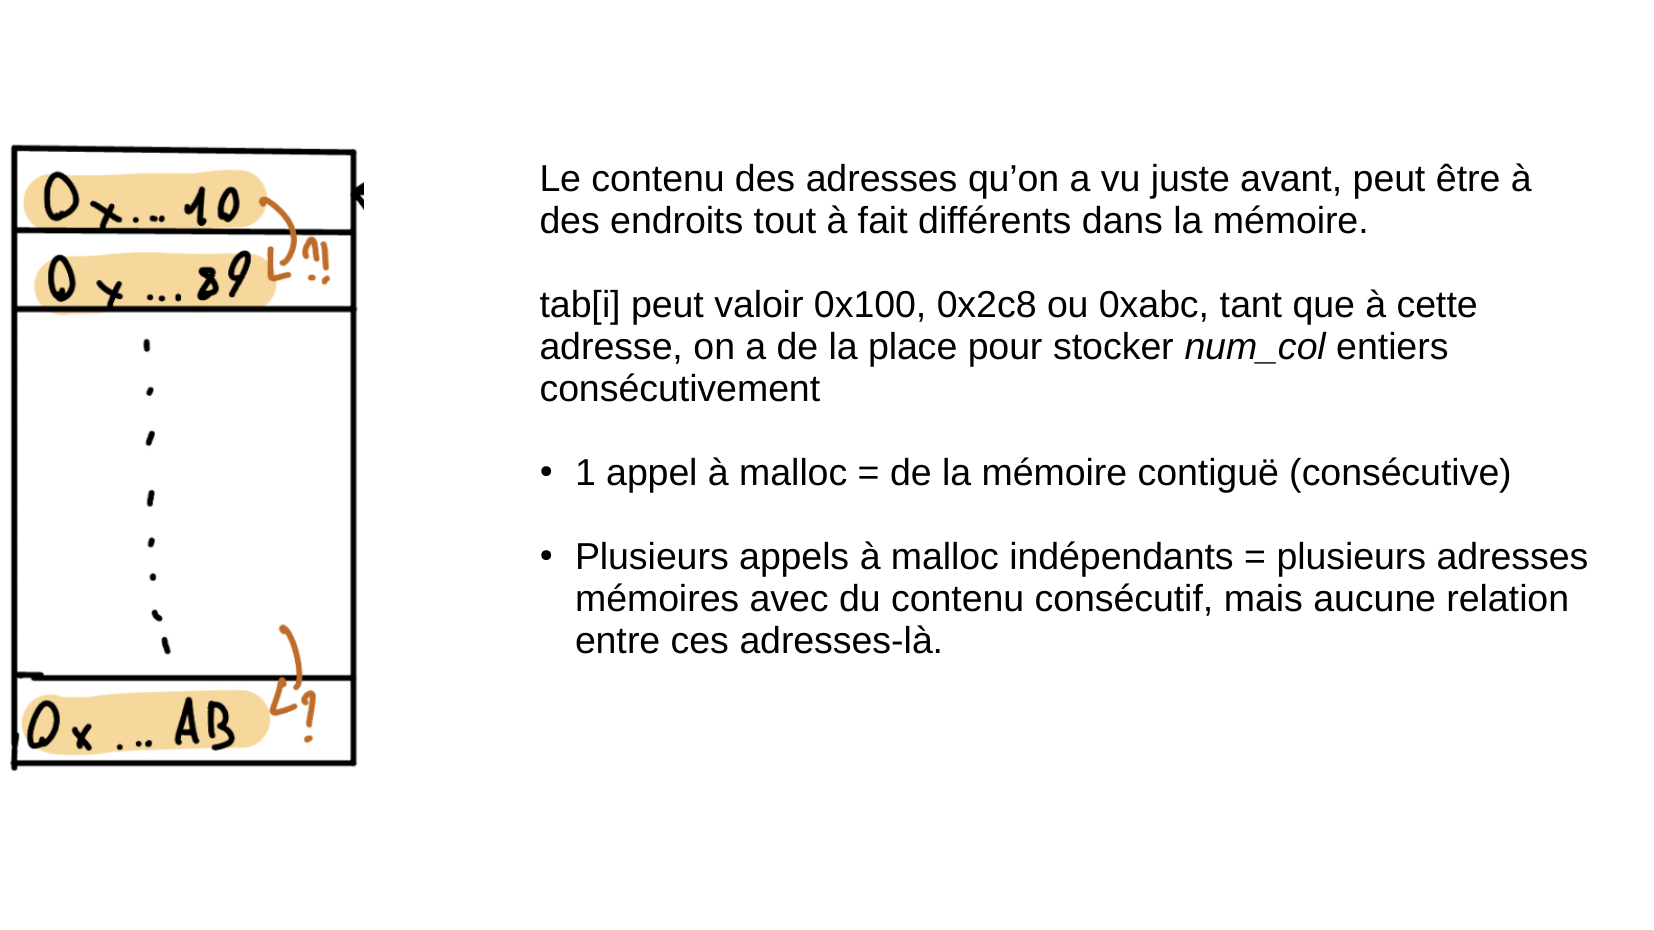

Le contenu des adresses qu’on a vu juste avant, peut être à des endroits tout à fait différents dans la mémoire.
tab[i] peut valoir 0x100, 0x2c8 ou 0xabc, tant que à cette adresse, on a de la place pour stocker num_col entiers consécutivement
1 appel à malloc = de la mémoire contiguë (consécutive)
Plusieurs appels à malloc indépendants = plusieurs adresses mémoires avec du contenu consécutif, mais aucune relation entre ces adresses-là.